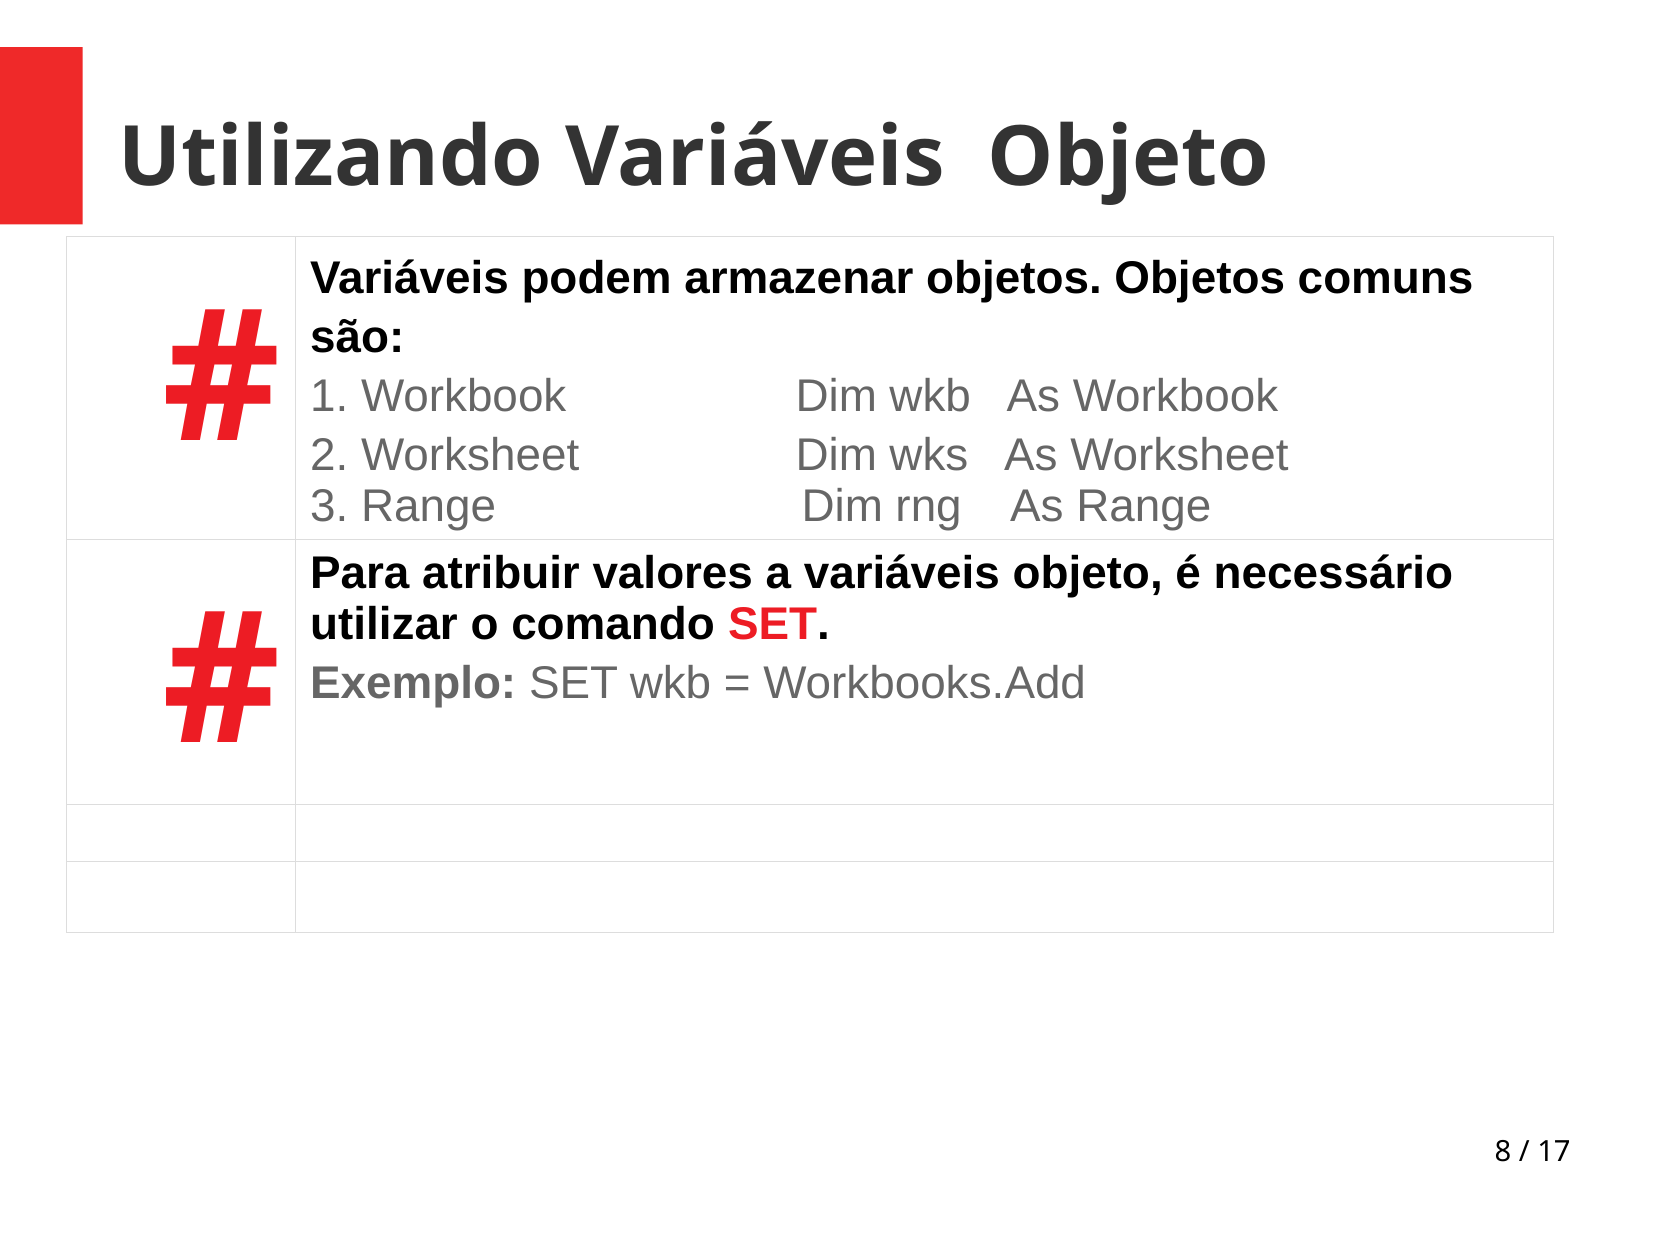

# Utilizando Variáveis Objeto
| # | Variáveis podem armazenar objetos. Objetos comuns são: 1. Workbook Dim wkb As Workbook 2. Worksheet Dim wks As Worksheet 3. Range Dim rng As Range |
| --- | --- |
| # | Para atribuir valores a variáveis objeto, é necessário utilizar o comando SET. Exemplo: SET wkb = Workbooks.Add |
| | |
| | |
8